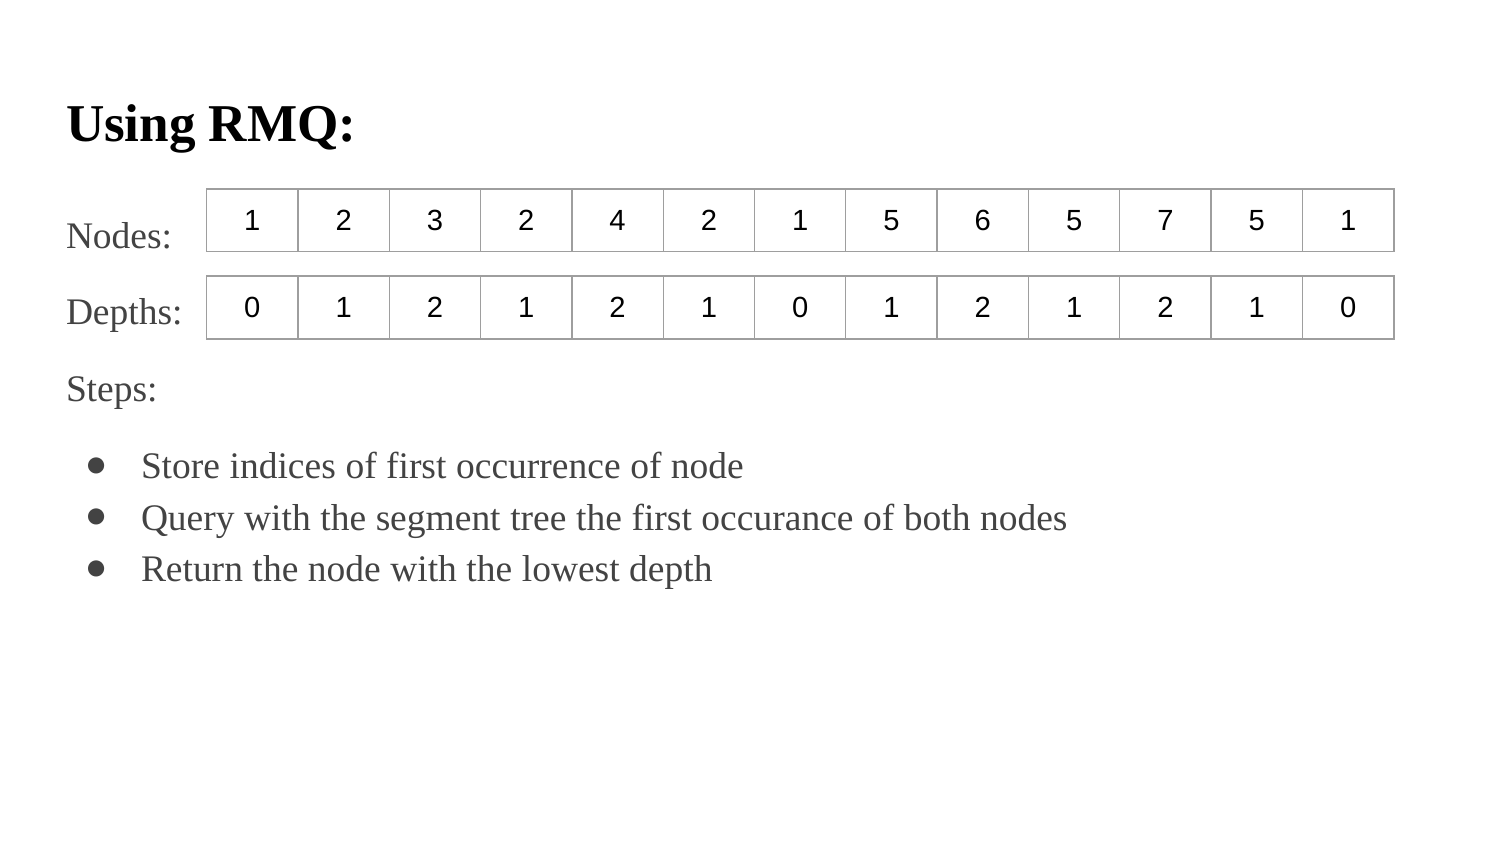

# Using RMQ:
Nodes:
Depths:
Steps:
Store indices of first occurrence of node
Query with the segment tree the first occurance of both nodes
Return the node with the lowest depth
| 1 | 2 | 3 | 2 | 4 | 2 | 1 | 5 | 6 | 5 | 7 | 5 | 1 |
| --- | --- | --- | --- | --- | --- | --- | --- | --- | --- | --- | --- | --- |
| 0 | 1 | 2 | 1 | 2 | 1 | 0 | 1 | 2 | 1 | 2 | 1 | 0 |
| --- | --- | --- | --- | --- | --- | --- | --- | --- | --- | --- | --- | --- |